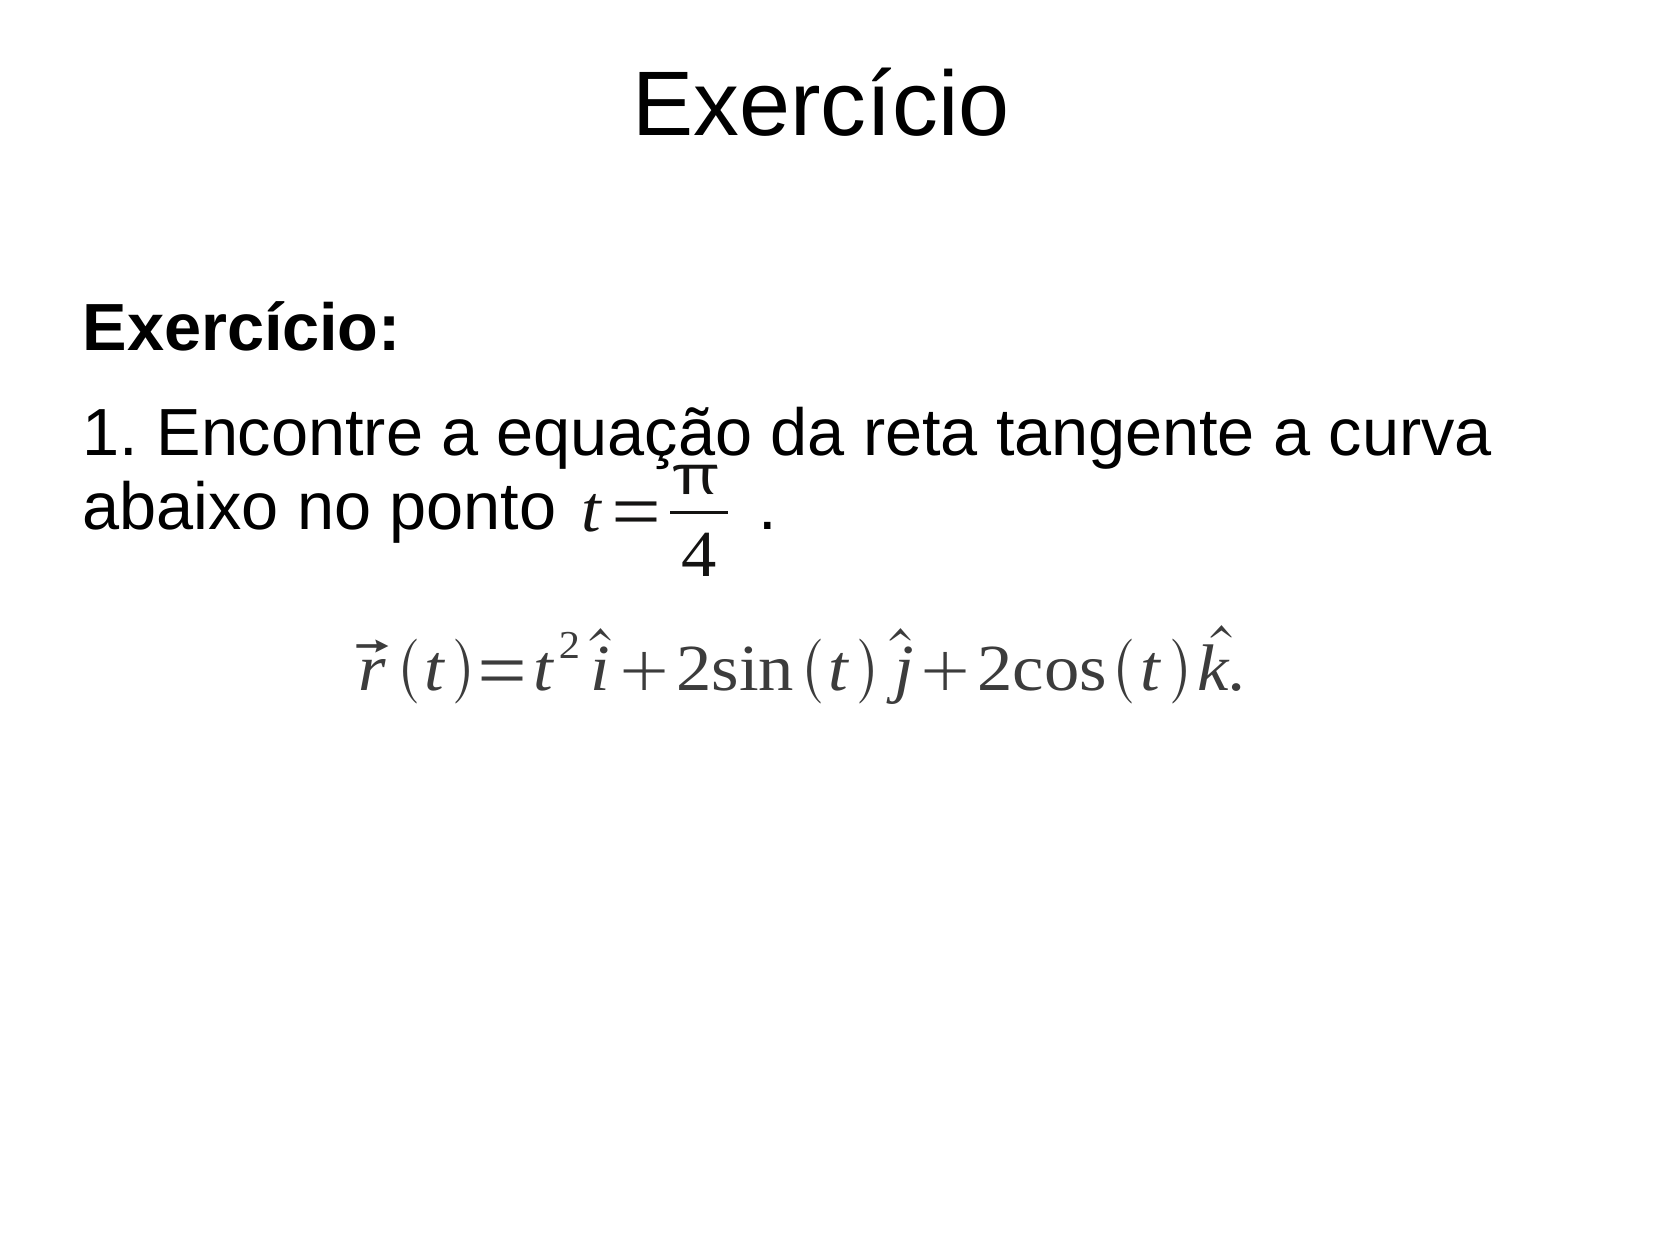

Exercício
# Exercício:
1. Encontre a equação da reta tangente a curva abaixo no ponto .